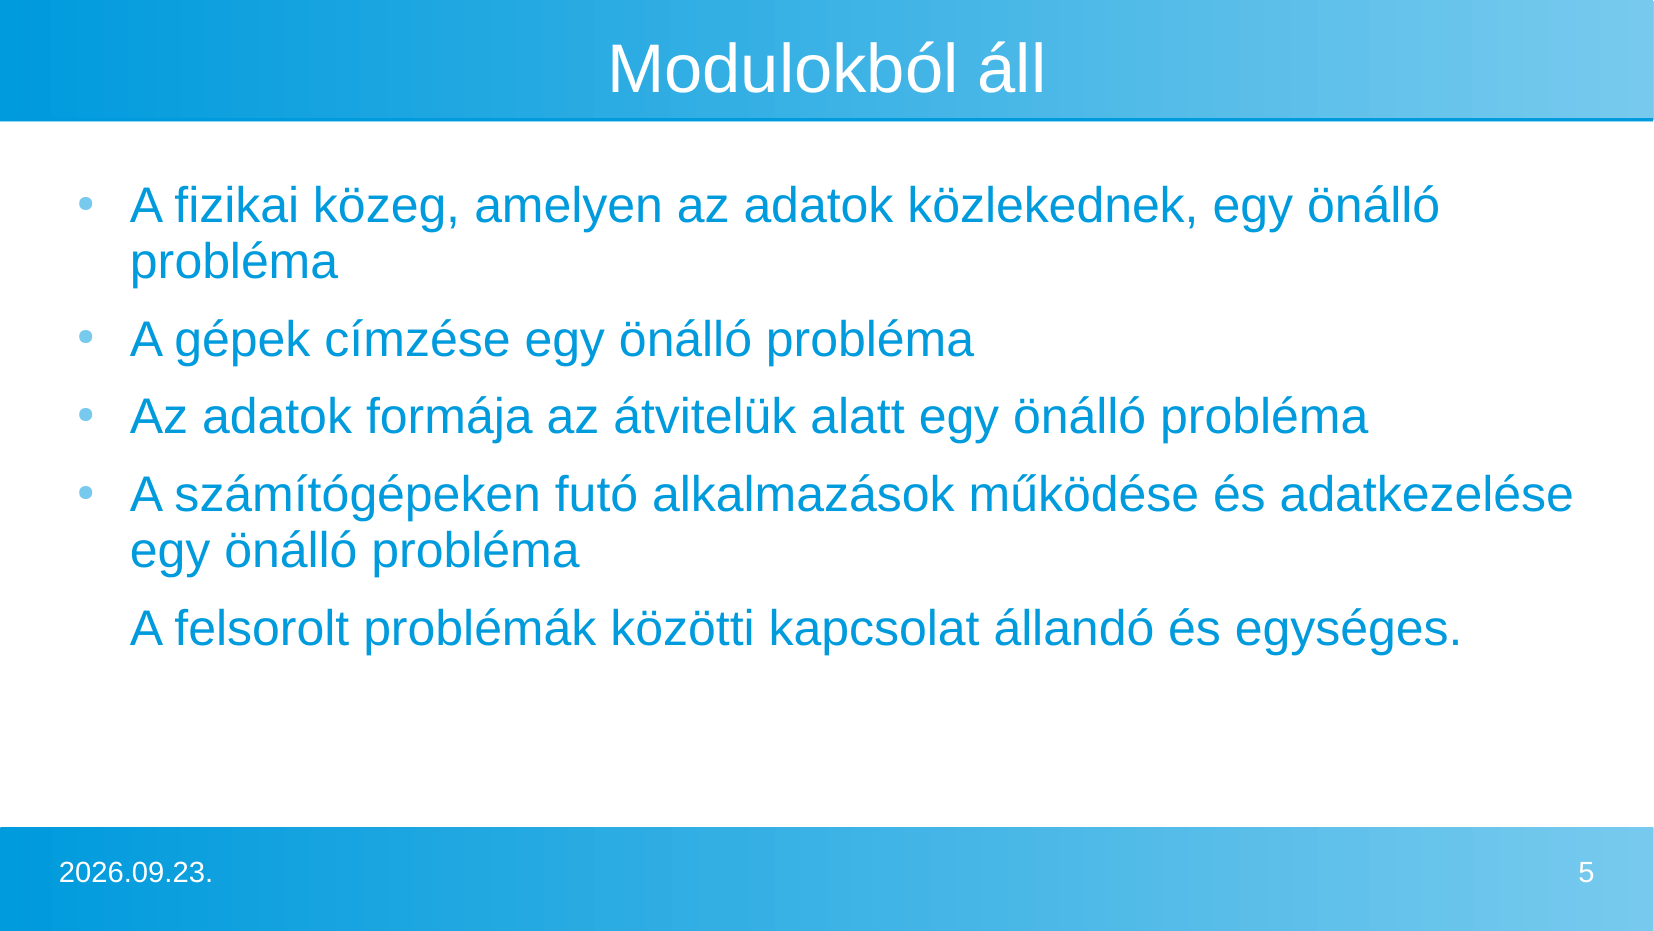

# Modulokból áll
A fizikai közeg, amelyen az adatok közlekednek, egy önálló probléma
A gépek címzése egy önálló probléma
Az adatok formája az átvitelük alatt egy önálló probléma
A számítógépeken futó alkalmazások működése és adatkezelése egy önálló probléma
A felsorolt problémák közötti kapcsolat állandó és egységes.
5